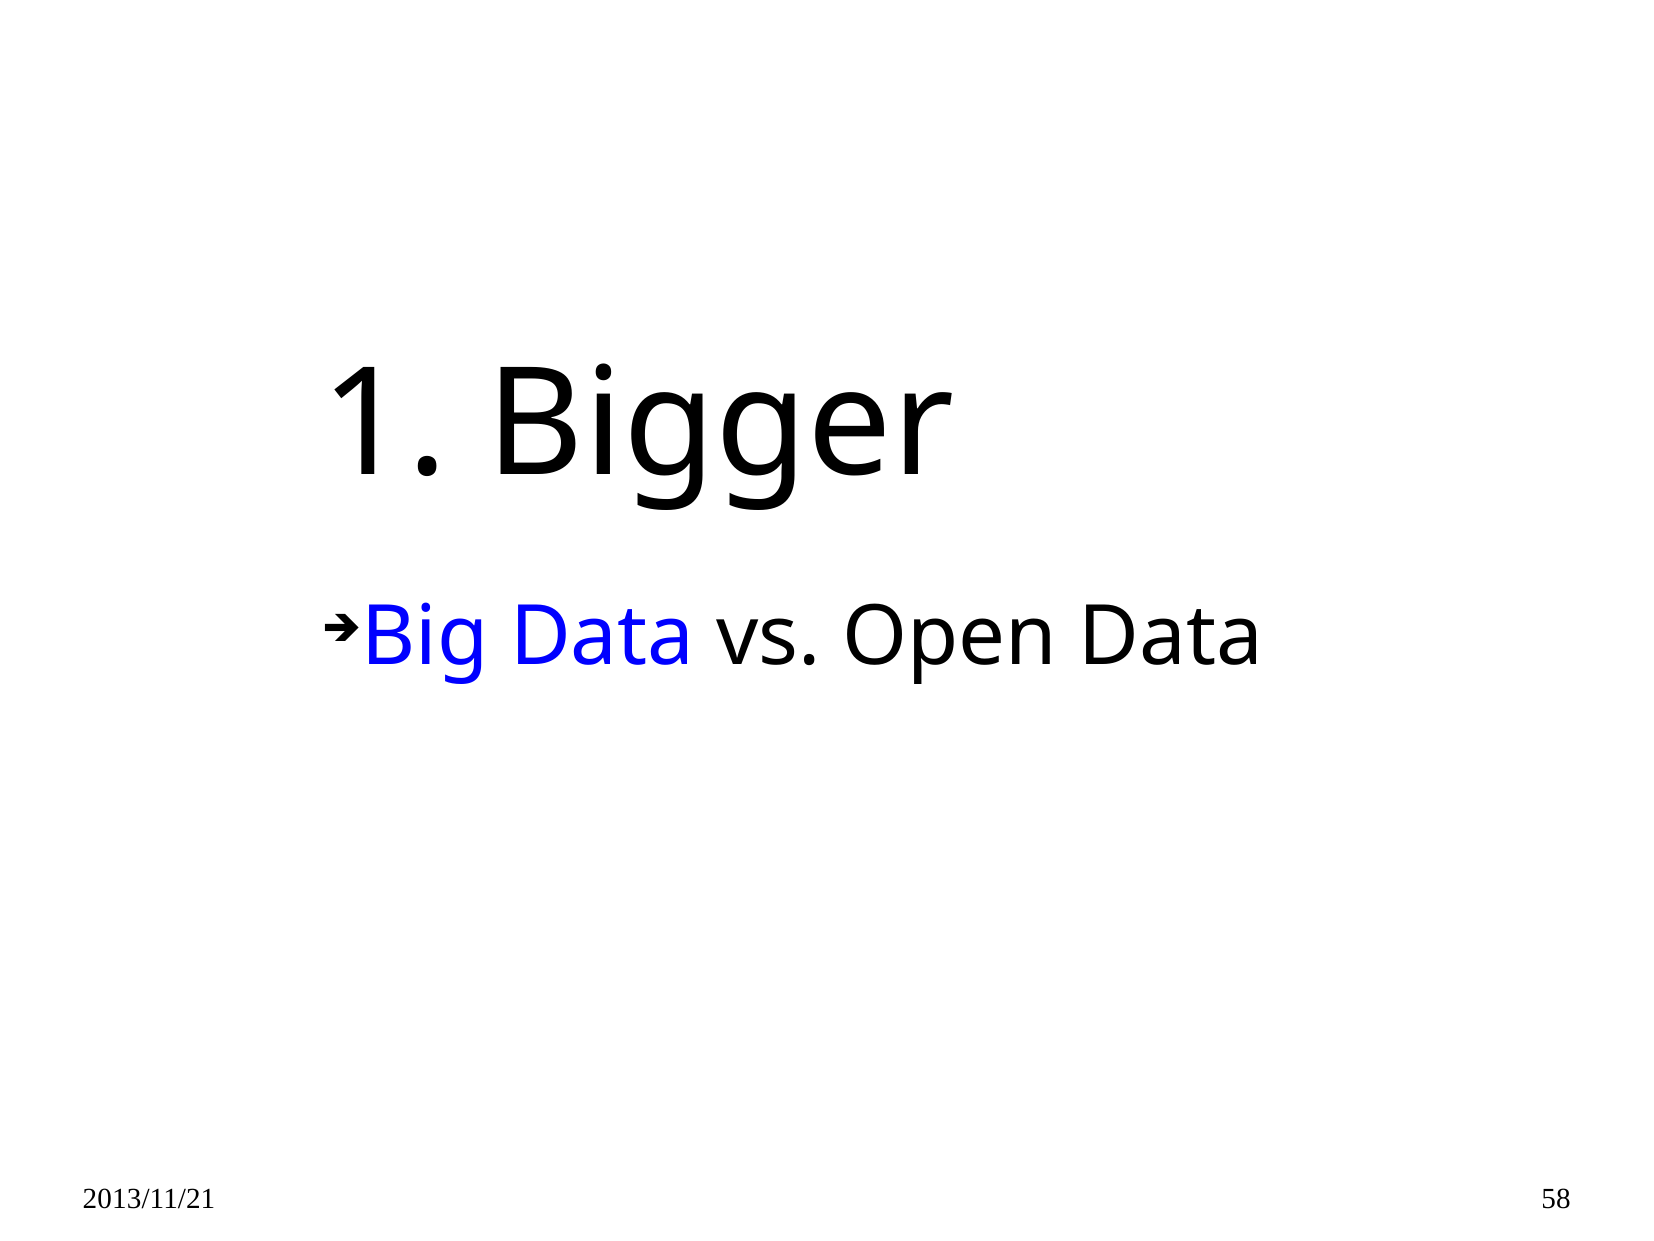

1. Bigger
Big Data vs. Open Data
2013/11/21
58